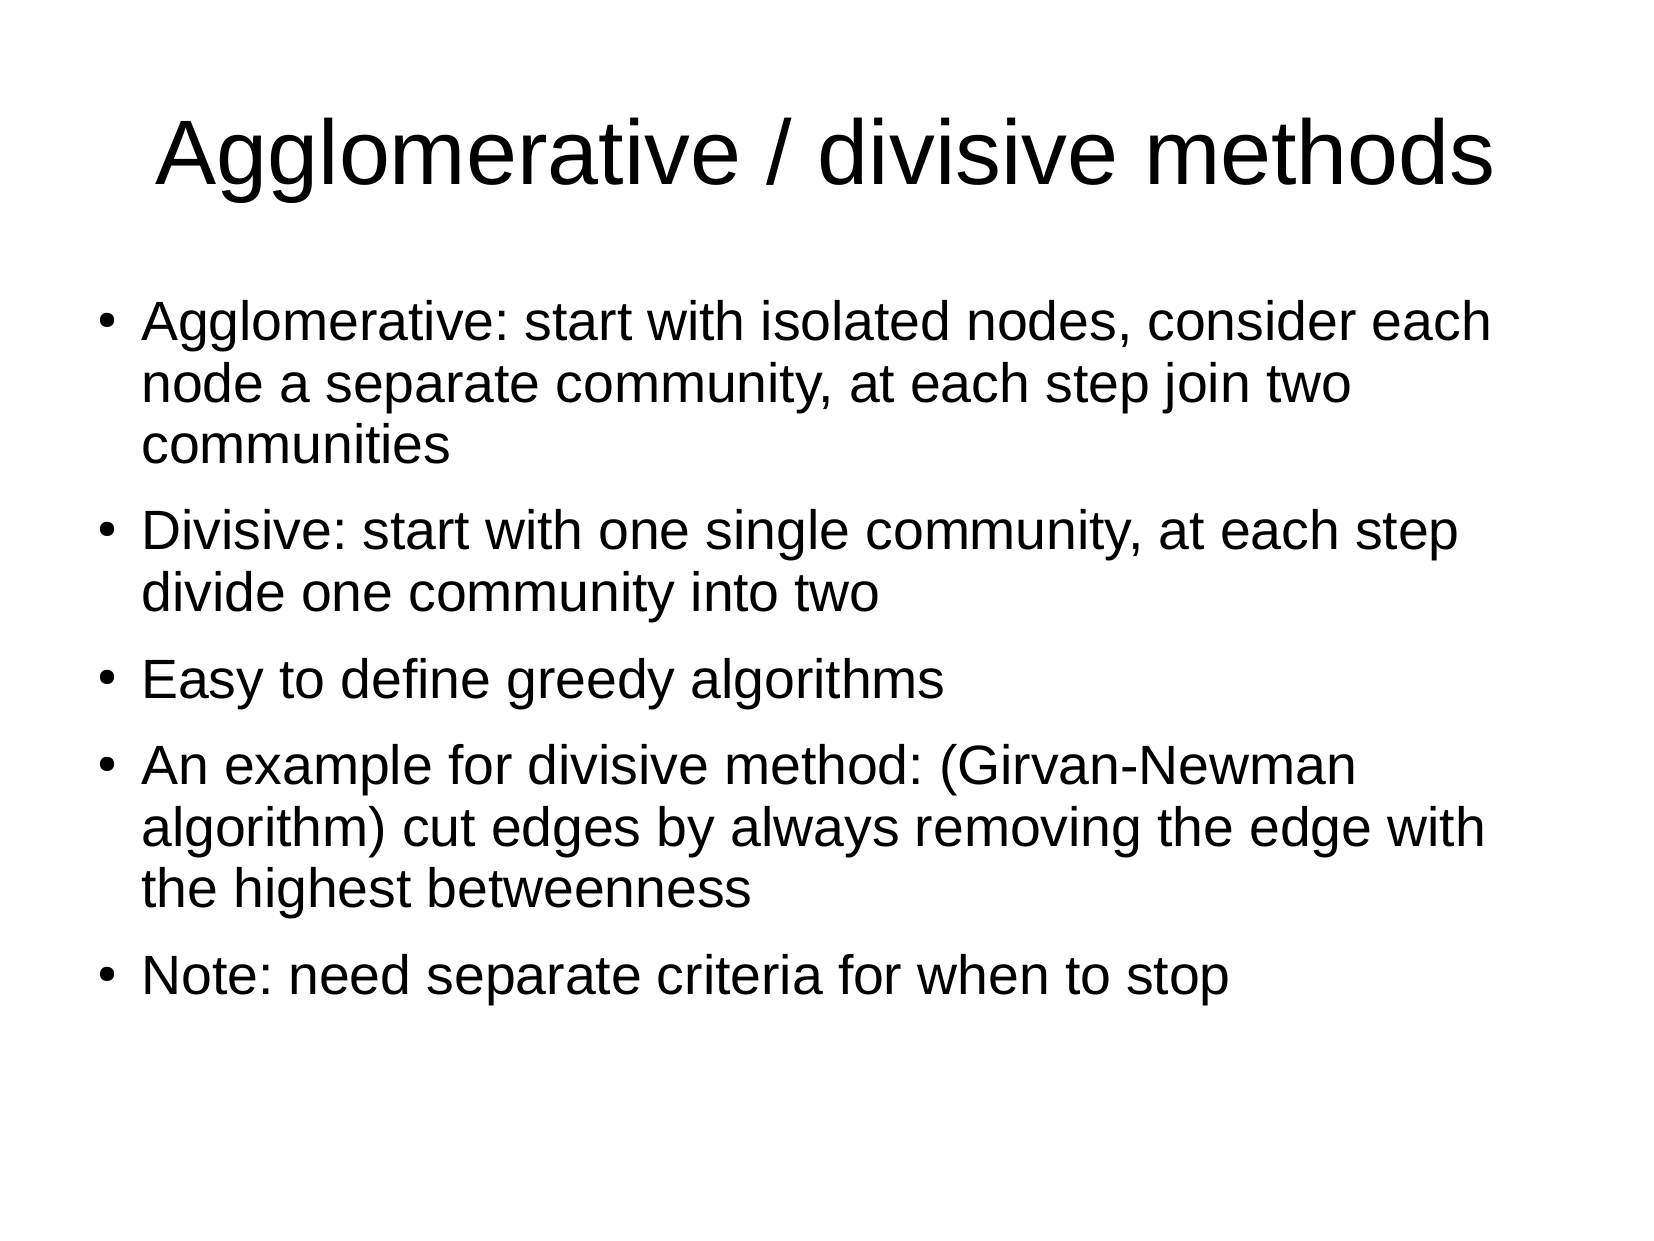

# Agglomerative / divisive methods
Agglomerative: start with isolated nodes, consider each node a separate community, at each step join two communities
Divisive: start with one single community, at each step divide one community into two
Easy to define greedy algorithms
An example for divisive method: (Girvan-Newman algorithm) cut edges by always removing the edge with the highest betweenness
Note: need separate criteria for when to stop